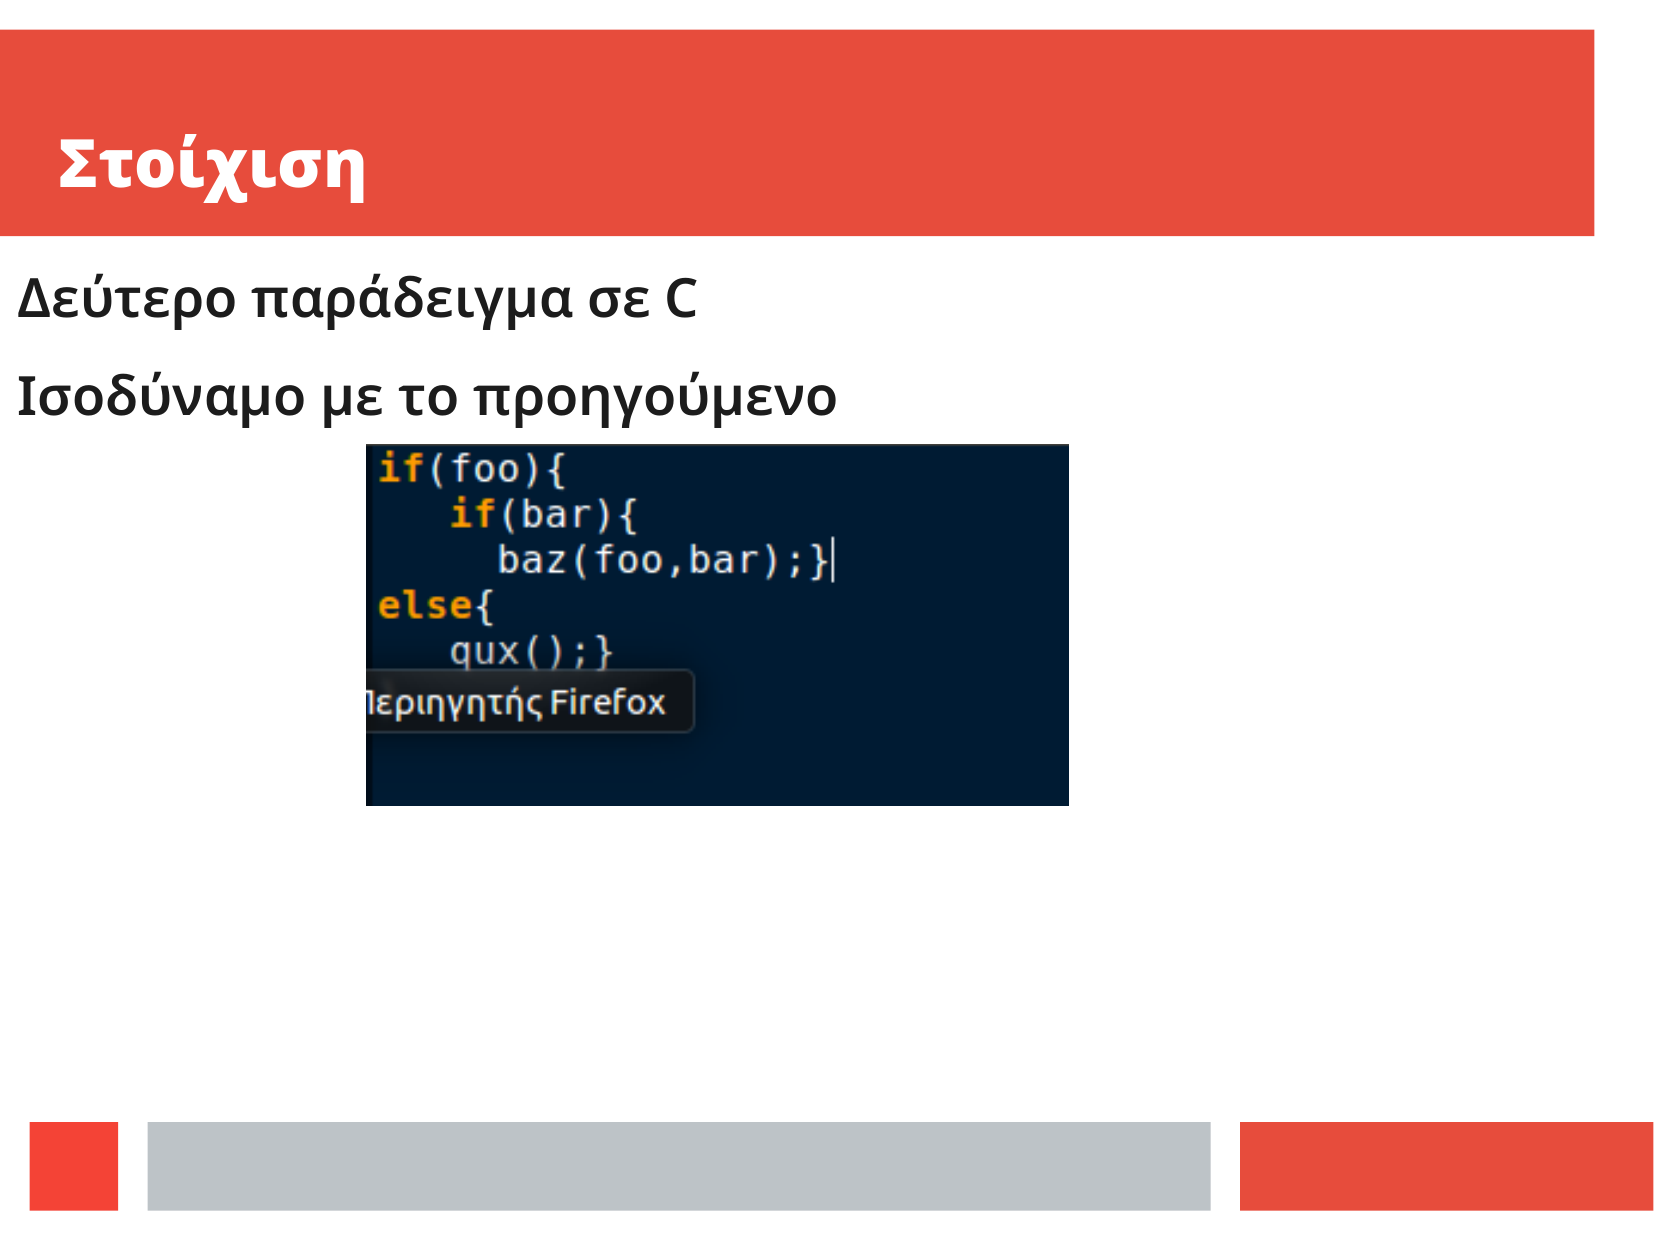

# Στοίχιση
Δεύτερο παράδειγμα σε C
Ισοδύναμο με το προηγούμενο